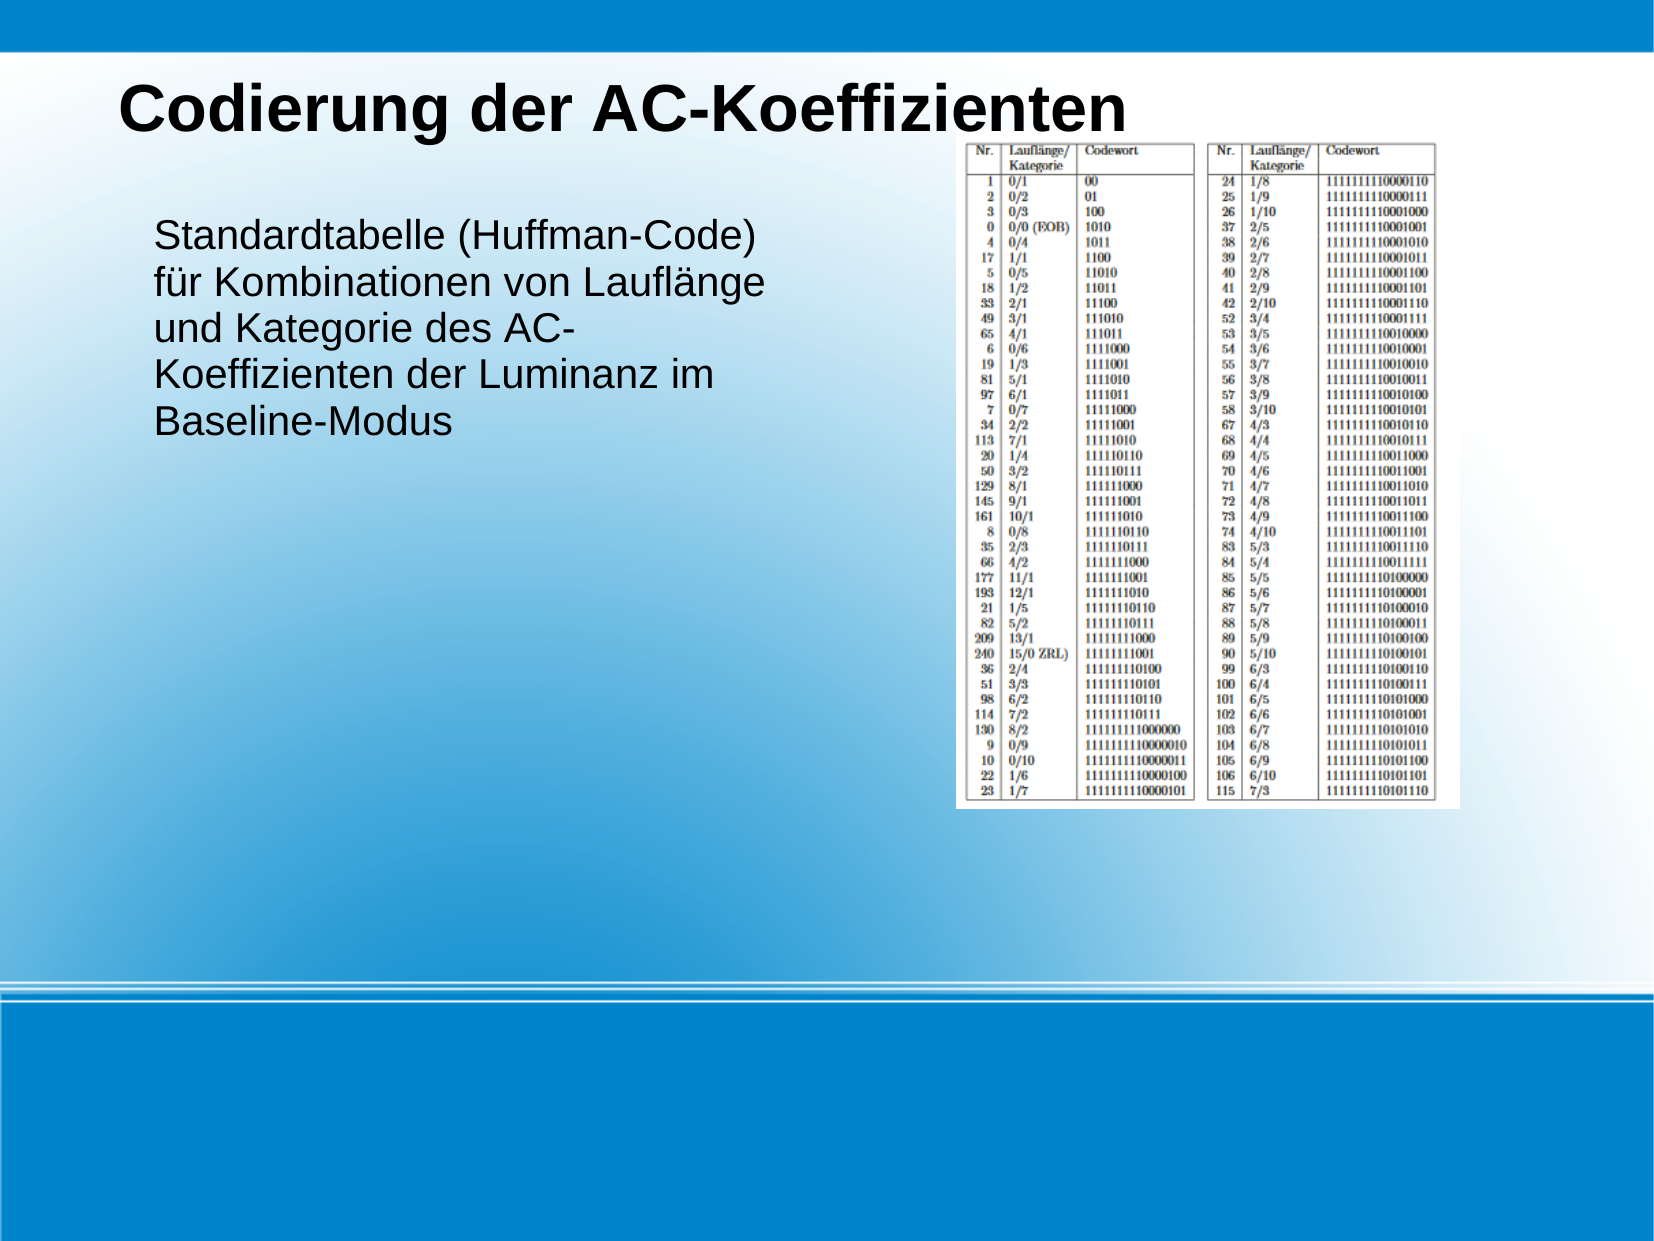

Codierung der AC-Koeffizienten
Standardtabelle (Huffman-Code) für Kombinationen von Lauflänge und Kategorie des AC-Koeffizienten der Luminanz im Baseline-Modus
#